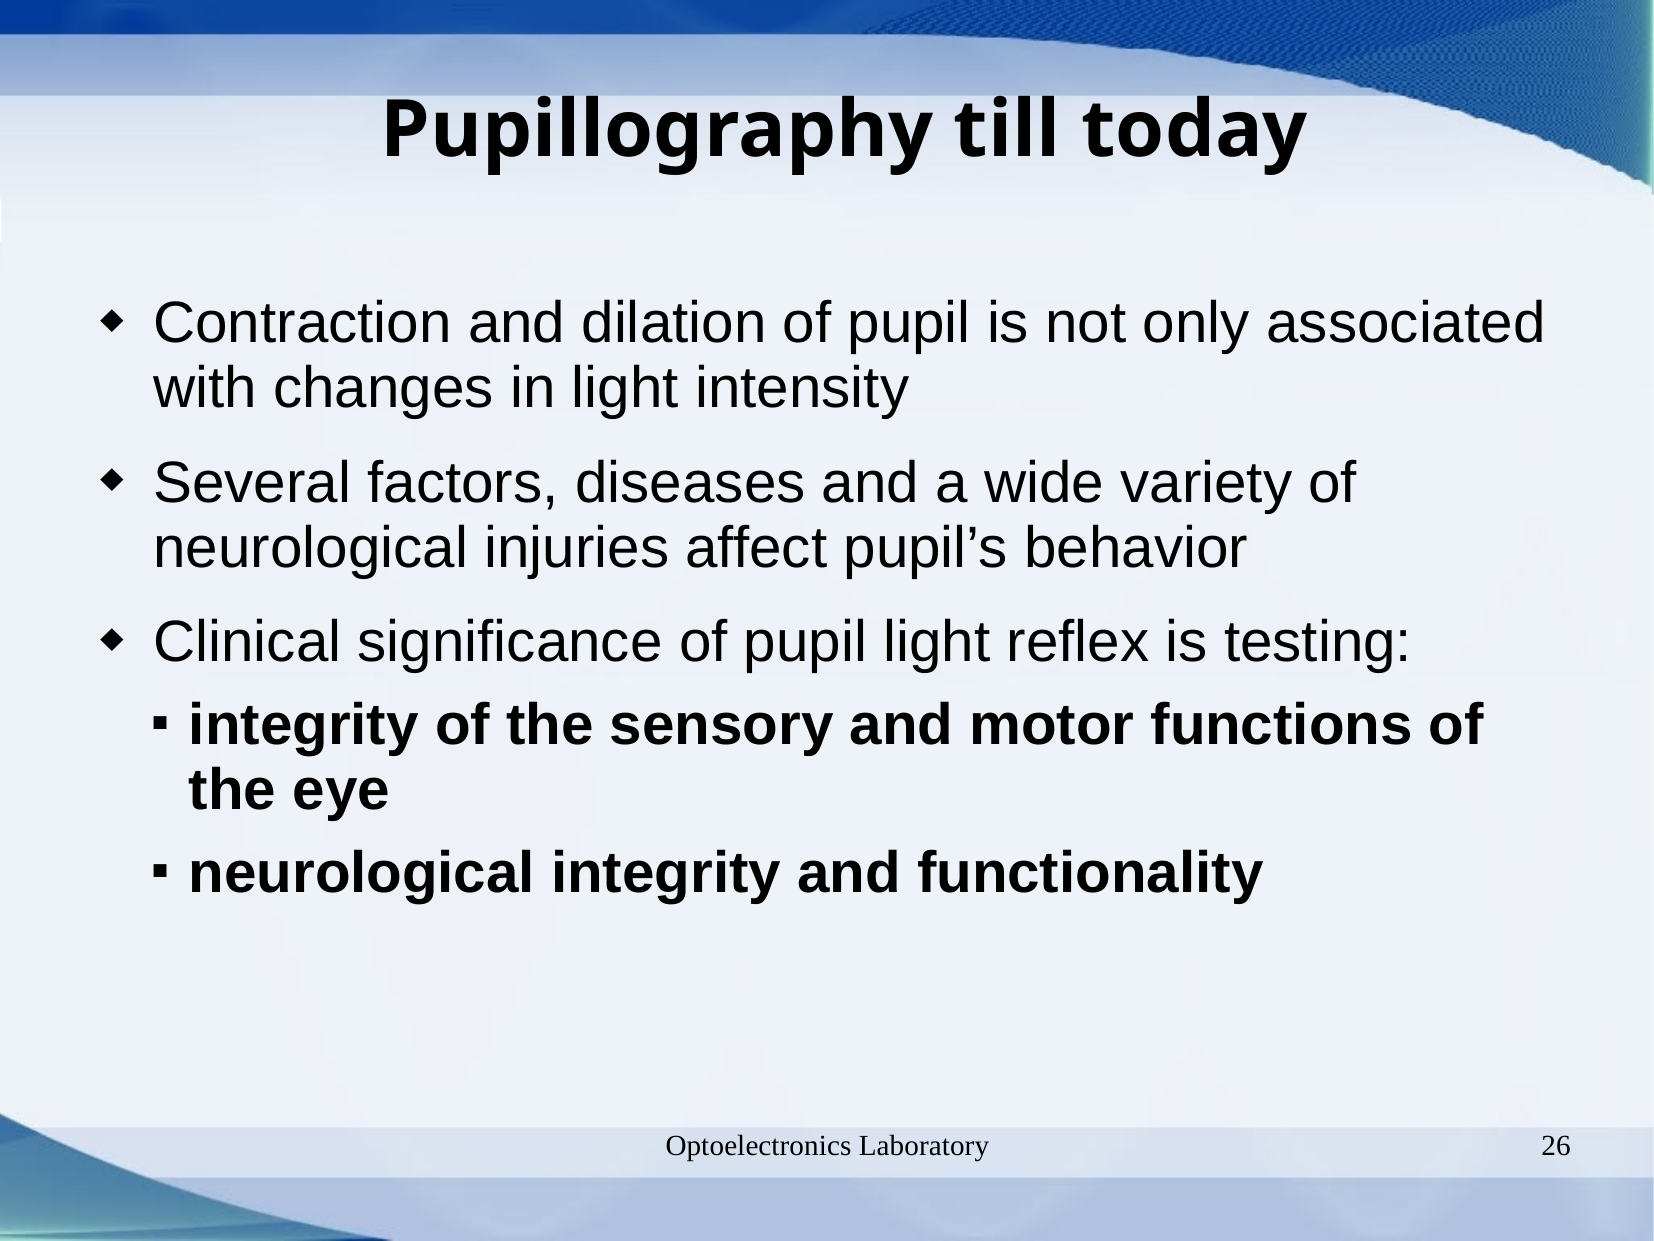

# Pupillography till today
Contraction and dilation of pupil is not only associated with changes in light intensity
Several factors, diseases and a wide variety of neurological injuries affect pupil’s behavior
Clinical significance of pupil light reflex is testing:
integrity of the sensory and motor functions of the eye
neurological integrity and functionality
Optoelectronics Laboratory
26